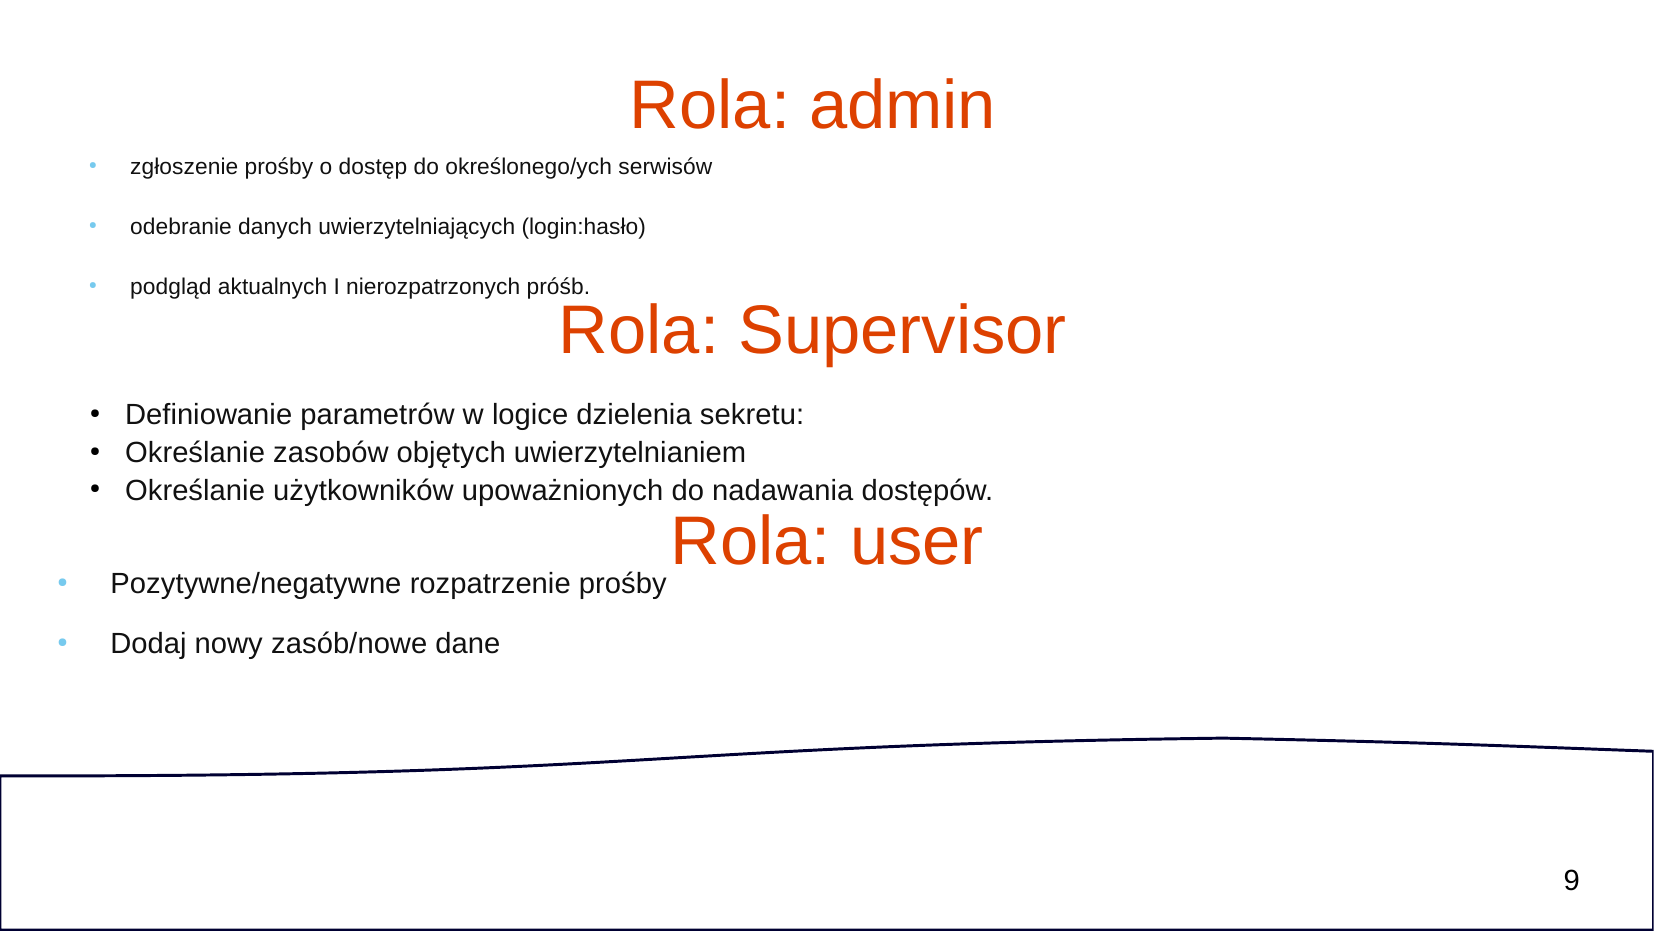

# Rola: admin
zgłoszenie prośby o dostęp do określonego/ych serwisów
odebranie danych uwierzytelniających (login:hasło)
podgląd aktualnych I nierozpatrzonych próśb.
Rola: Supervisor
Definiowanie parametrów w logice dzielenia sekretu:
Określanie zasobów objętych uwierzytelnianiem
Określanie użytkowników upoważnionych do nadawania dostępów.
Rola: user
Pozytywne/negatywne rozpatrzenie prośby
Dodaj nowy zasób/nowe dane